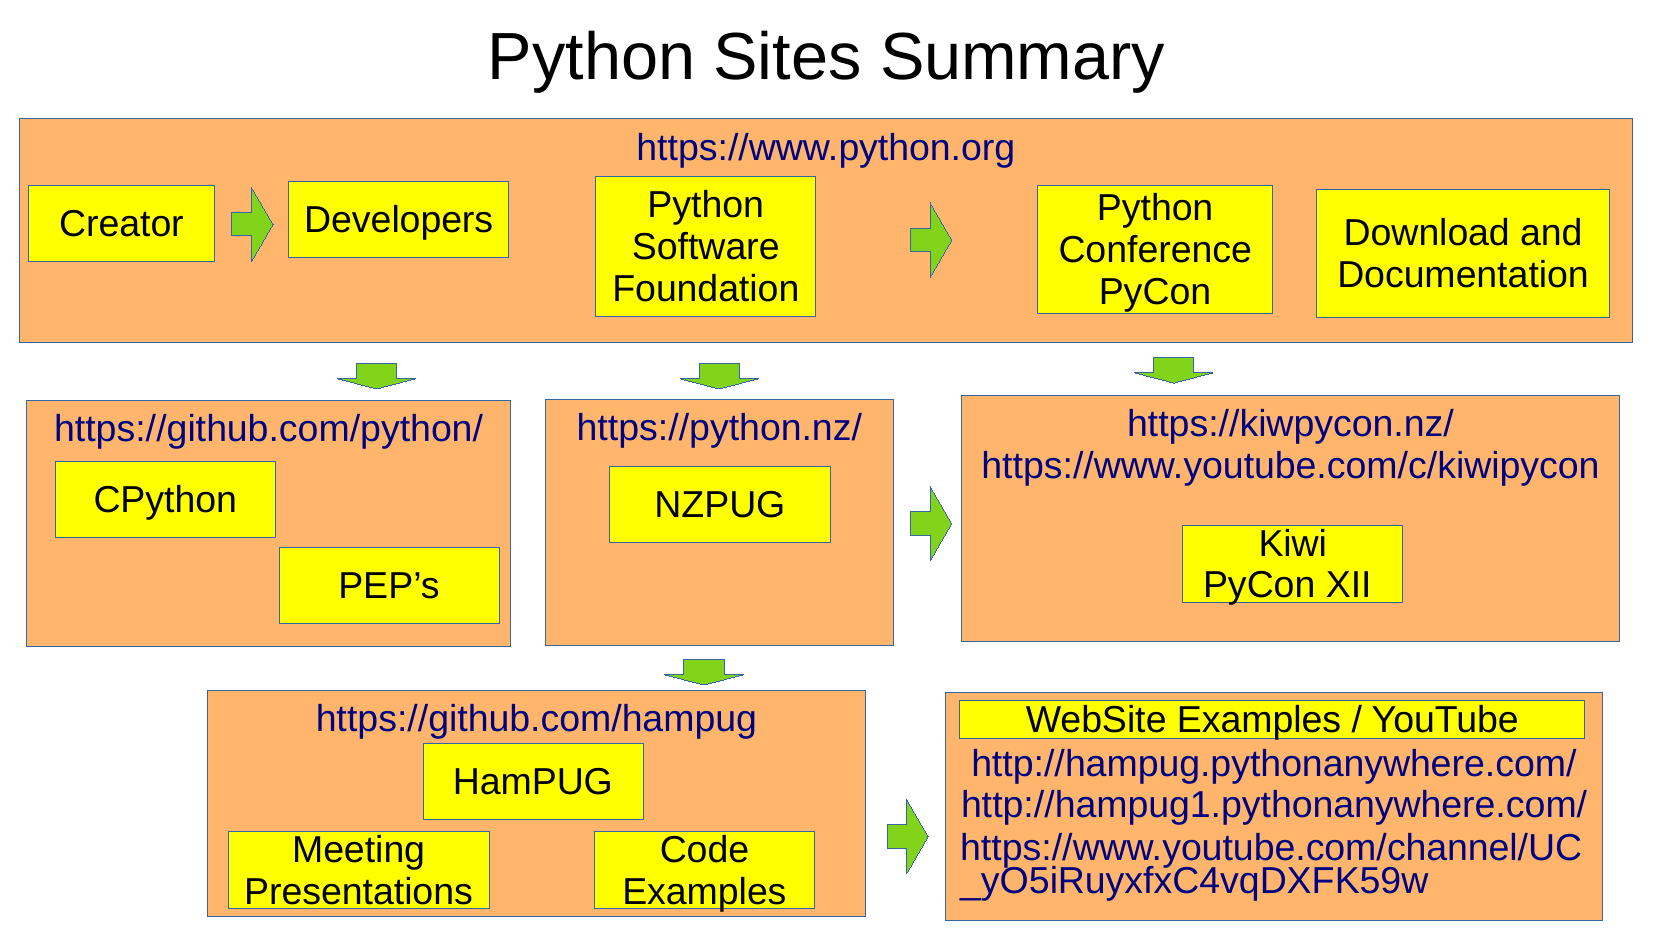

# Python Sites Summary
https://www.python.org
Python Software Foundation
Developers
Creator
Python Conference
PyCon
Download and Documentation
https://kiwpycon.nz/
https://www.youtube.com/c/kiwipycon
https://python.nz/
https://github.com/python/
CPython
NZPUG
Kiwi PyCon XII
PEP’s
https://github.com/hampug
http://hampug.pythonanywhere.com/
http://hampug1.pythonanywhere.com/
https://www.youtube.com/channel/UC_yO5iRuyxfxC4vqDXFK59w
WebSite Examples / YouTube
HamPUG
Meeting
Presentations
Code Examples